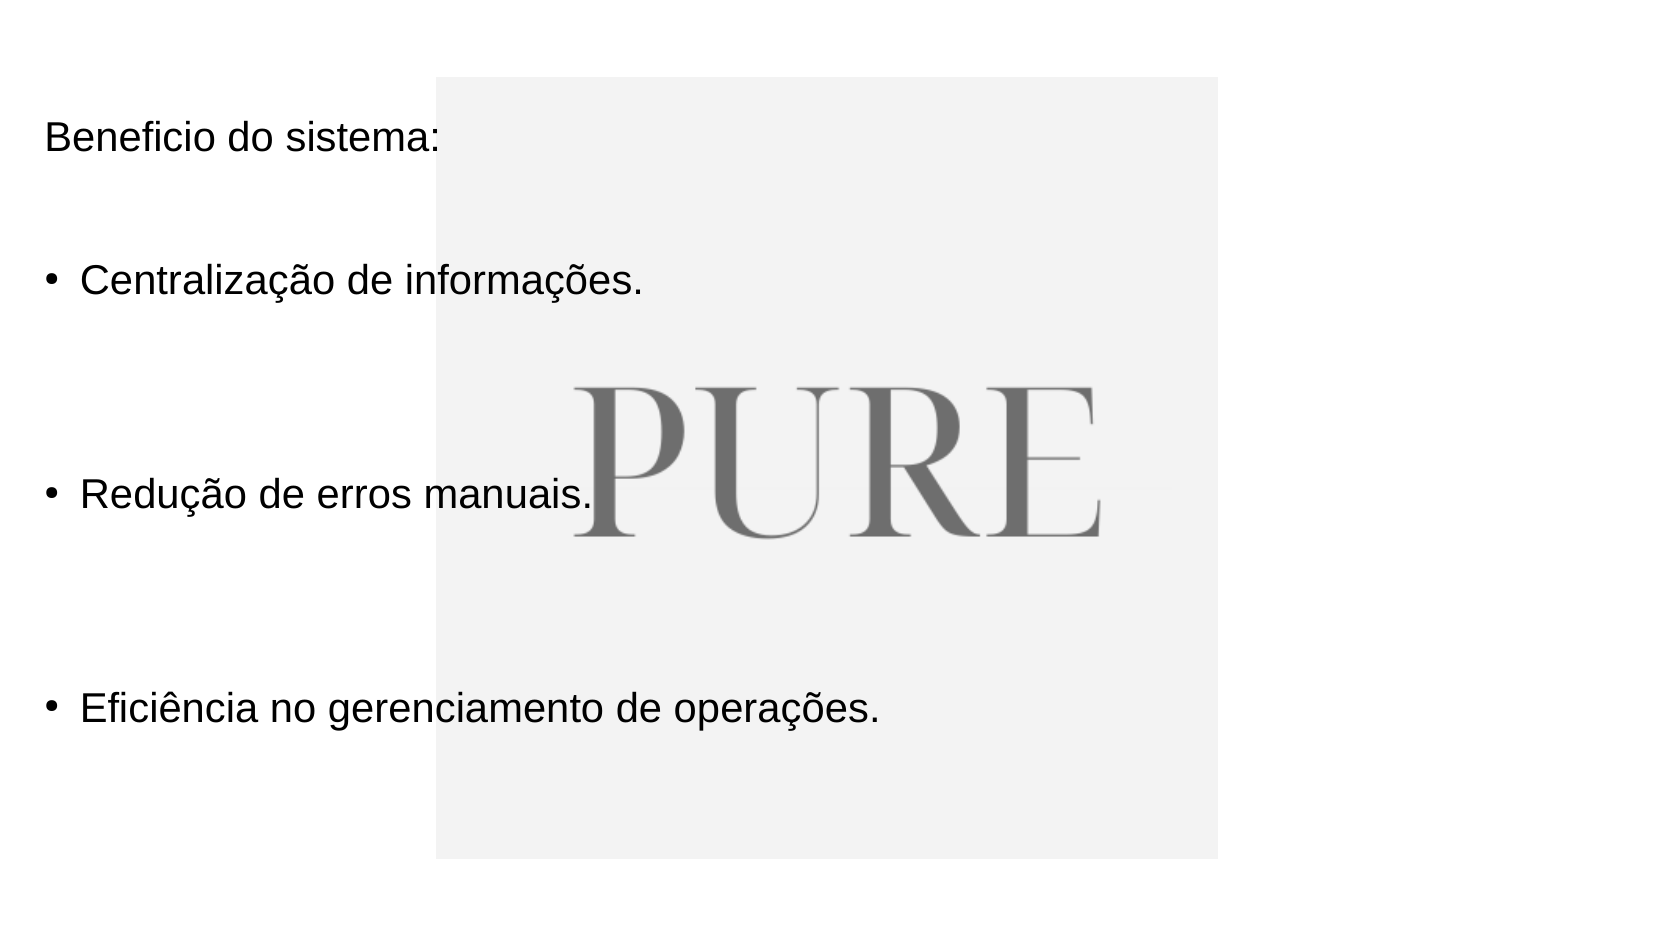

Beneficio do sistema:
Centralização de informações.
Redução de erros manuais.
Eficiência no gerenciamento de operações.